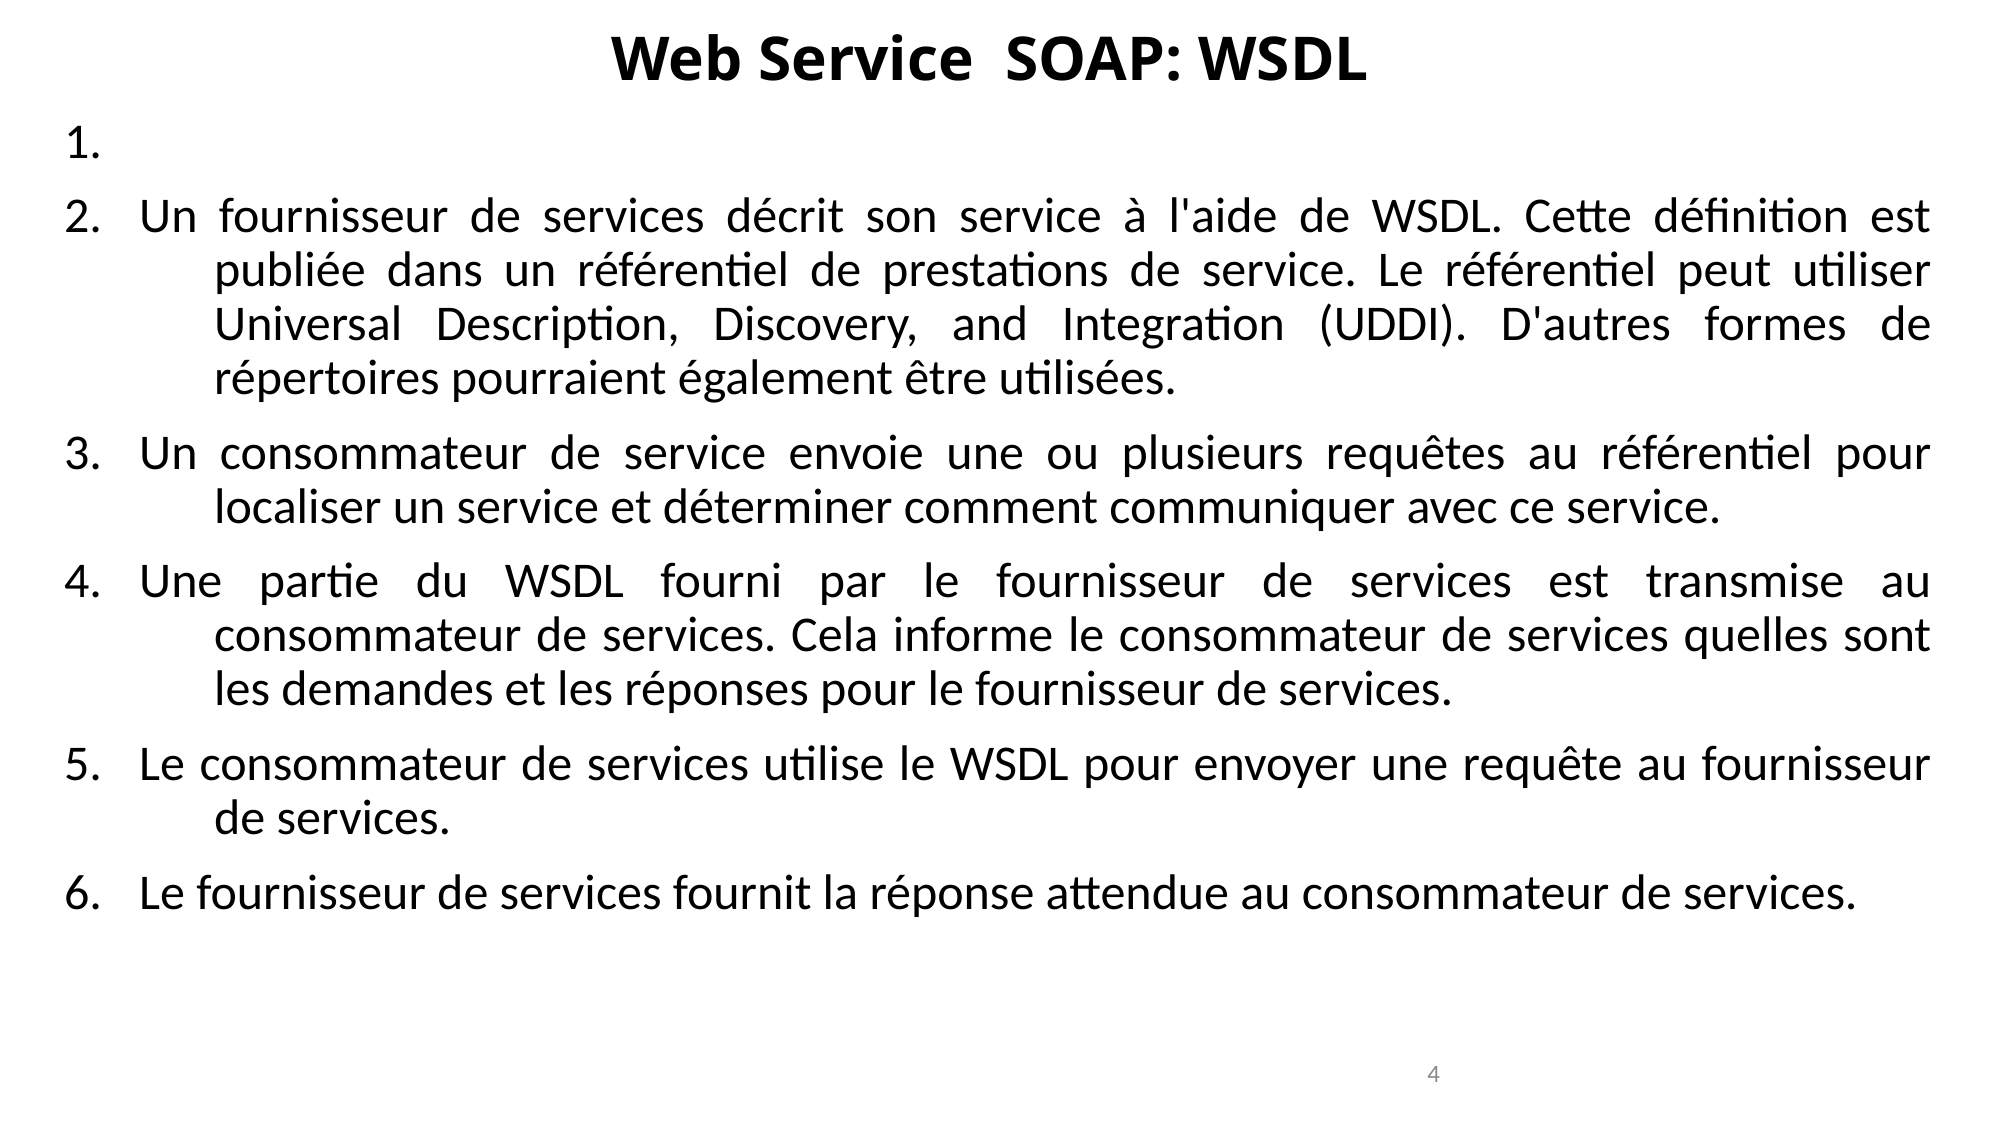

# Web Service SOAP: WSDL
Un fournisseur de services décrit son service à l'aide de WSDL. Cette définition est publiée dans un référentiel de prestations de service. Le référentiel peut utiliser Universal Description, Discovery, and Integration (UDDI). D'autres formes de répertoires pourraient également être utilisées.
Un consommateur de service envoie une ou plusieurs requêtes au référentiel pour localiser un service et déterminer comment communiquer avec ce service.
Une partie du WSDL fourni par le fournisseur de services est transmise au consommateur de services. Cela informe le consommateur de services quelles sont les demandes et les réponses pour le fournisseur de services.
Le consommateur de services utilise le WSDL pour envoyer une requête au fournisseur de services.
Le fournisseur de services fournit la réponse attendue au consommateur de services.